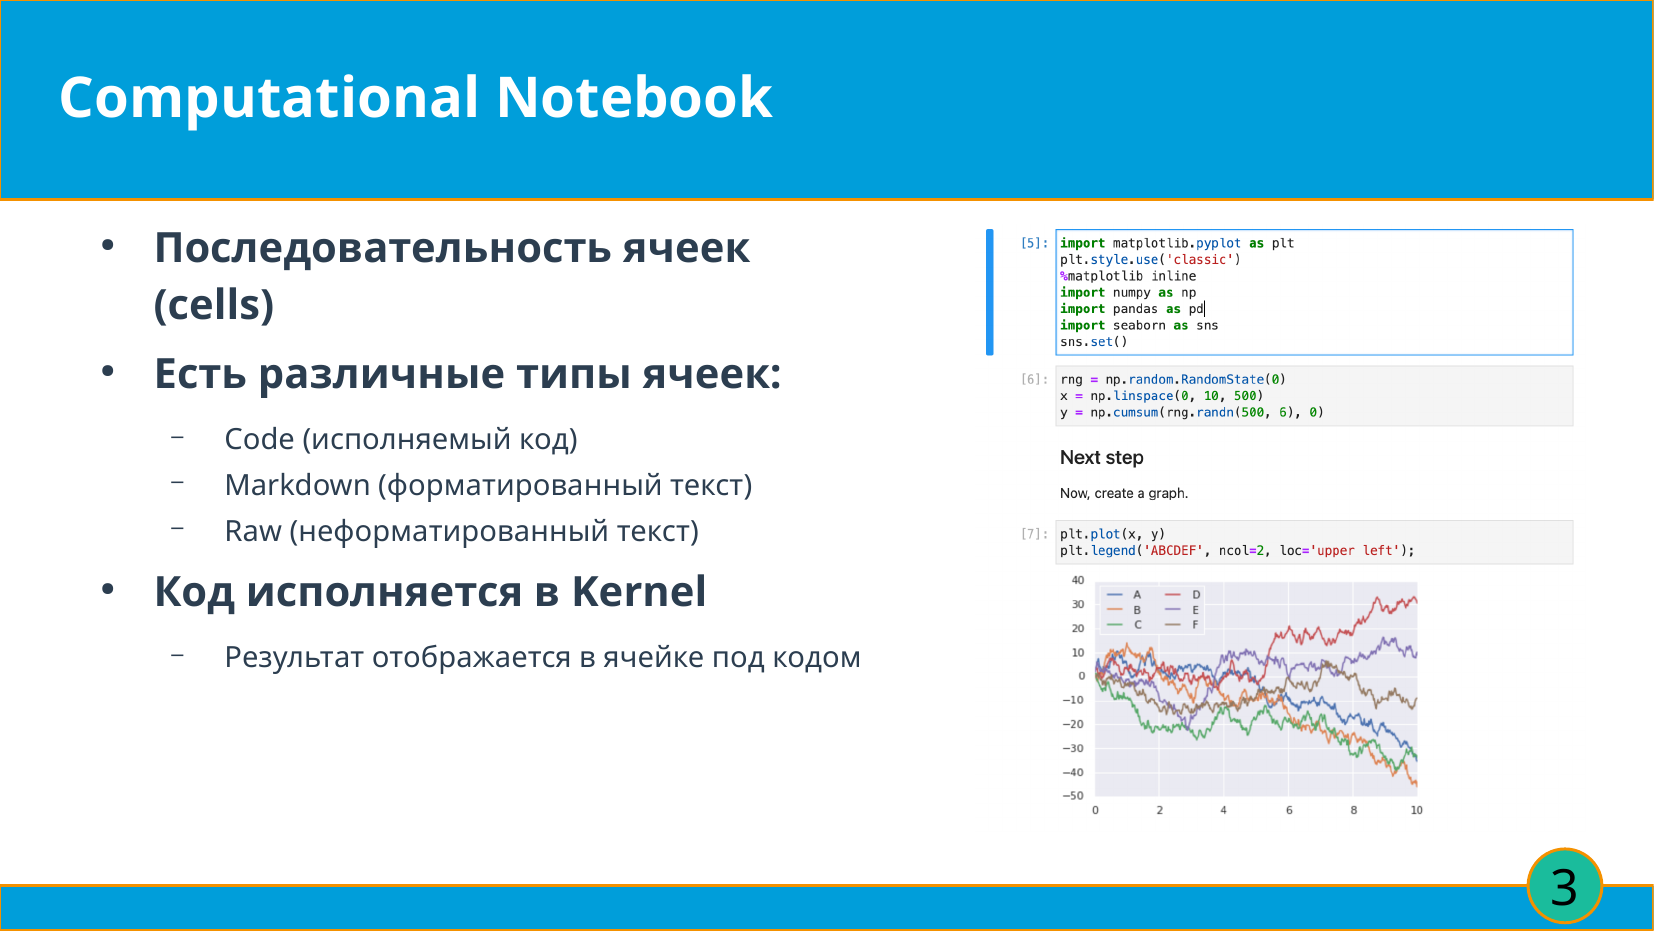

# Computational Notebook
Последовательность ячеек (cells)
Есть различные типы ячеек:
Code (исполняемый код)
Markdown (форматированный текст)
Raw (неформатированный текст)
Код исполняется в Kernel
Результат отображается в ячейке под кодом